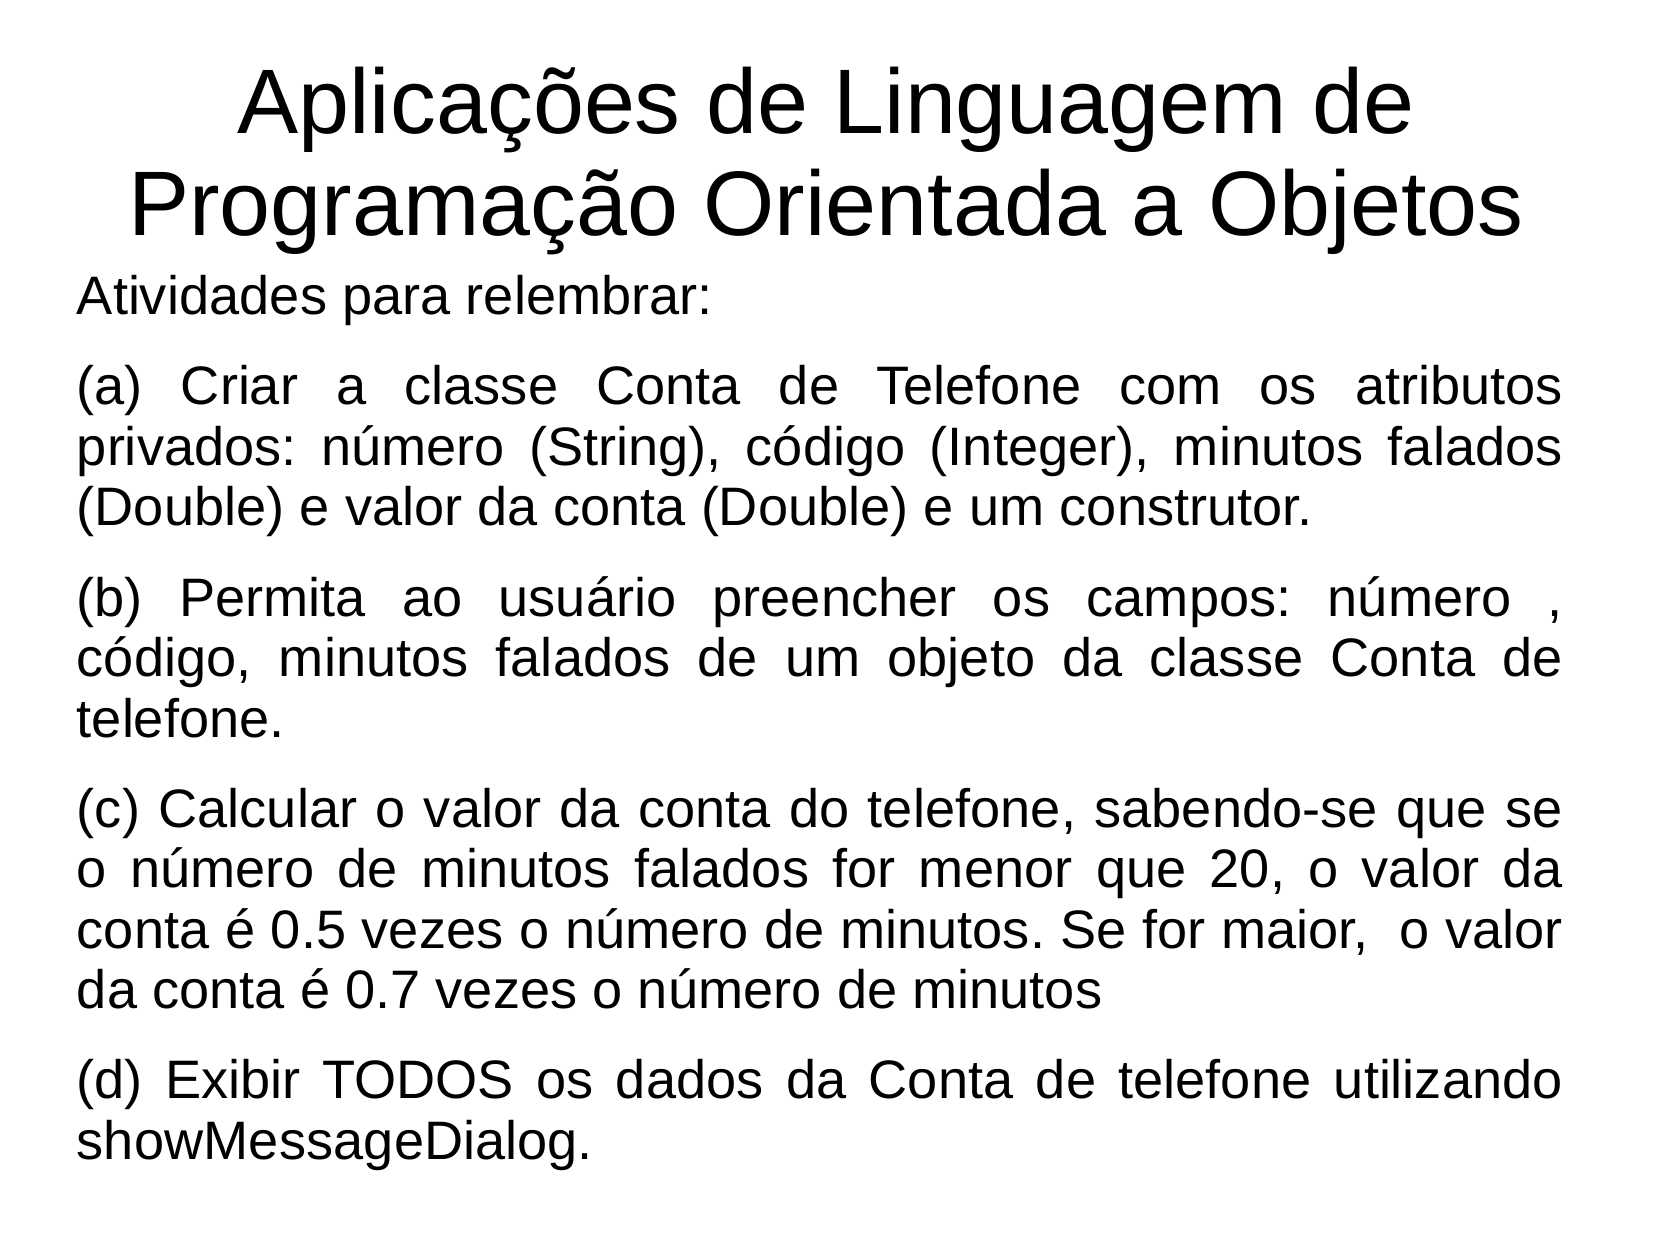

# Aplicações de Linguagem de Programação Orientada a Objetos
Atividades para relembrar:
(a) Criar a classe Conta de Telefone com os atributos privados: número (String), código (Integer), minutos falados (Double) e valor da conta (Double) e um construtor.
(b) Permita ao usuário preencher os campos: número , código, minutos falados de um objeto da classe Conta de telefone.
(c) Calcular o valor da conta do telefone, sabendo-se que se o número de minutos falados for menor que 20, o valor da conta é 0.5 vezes o número de minutos. Se for maior, o valor da conta é 0.7 vezes o número de minutos
(d) Exibir TODOS os dados da Conta de telefone utilizando showMessageDialog.